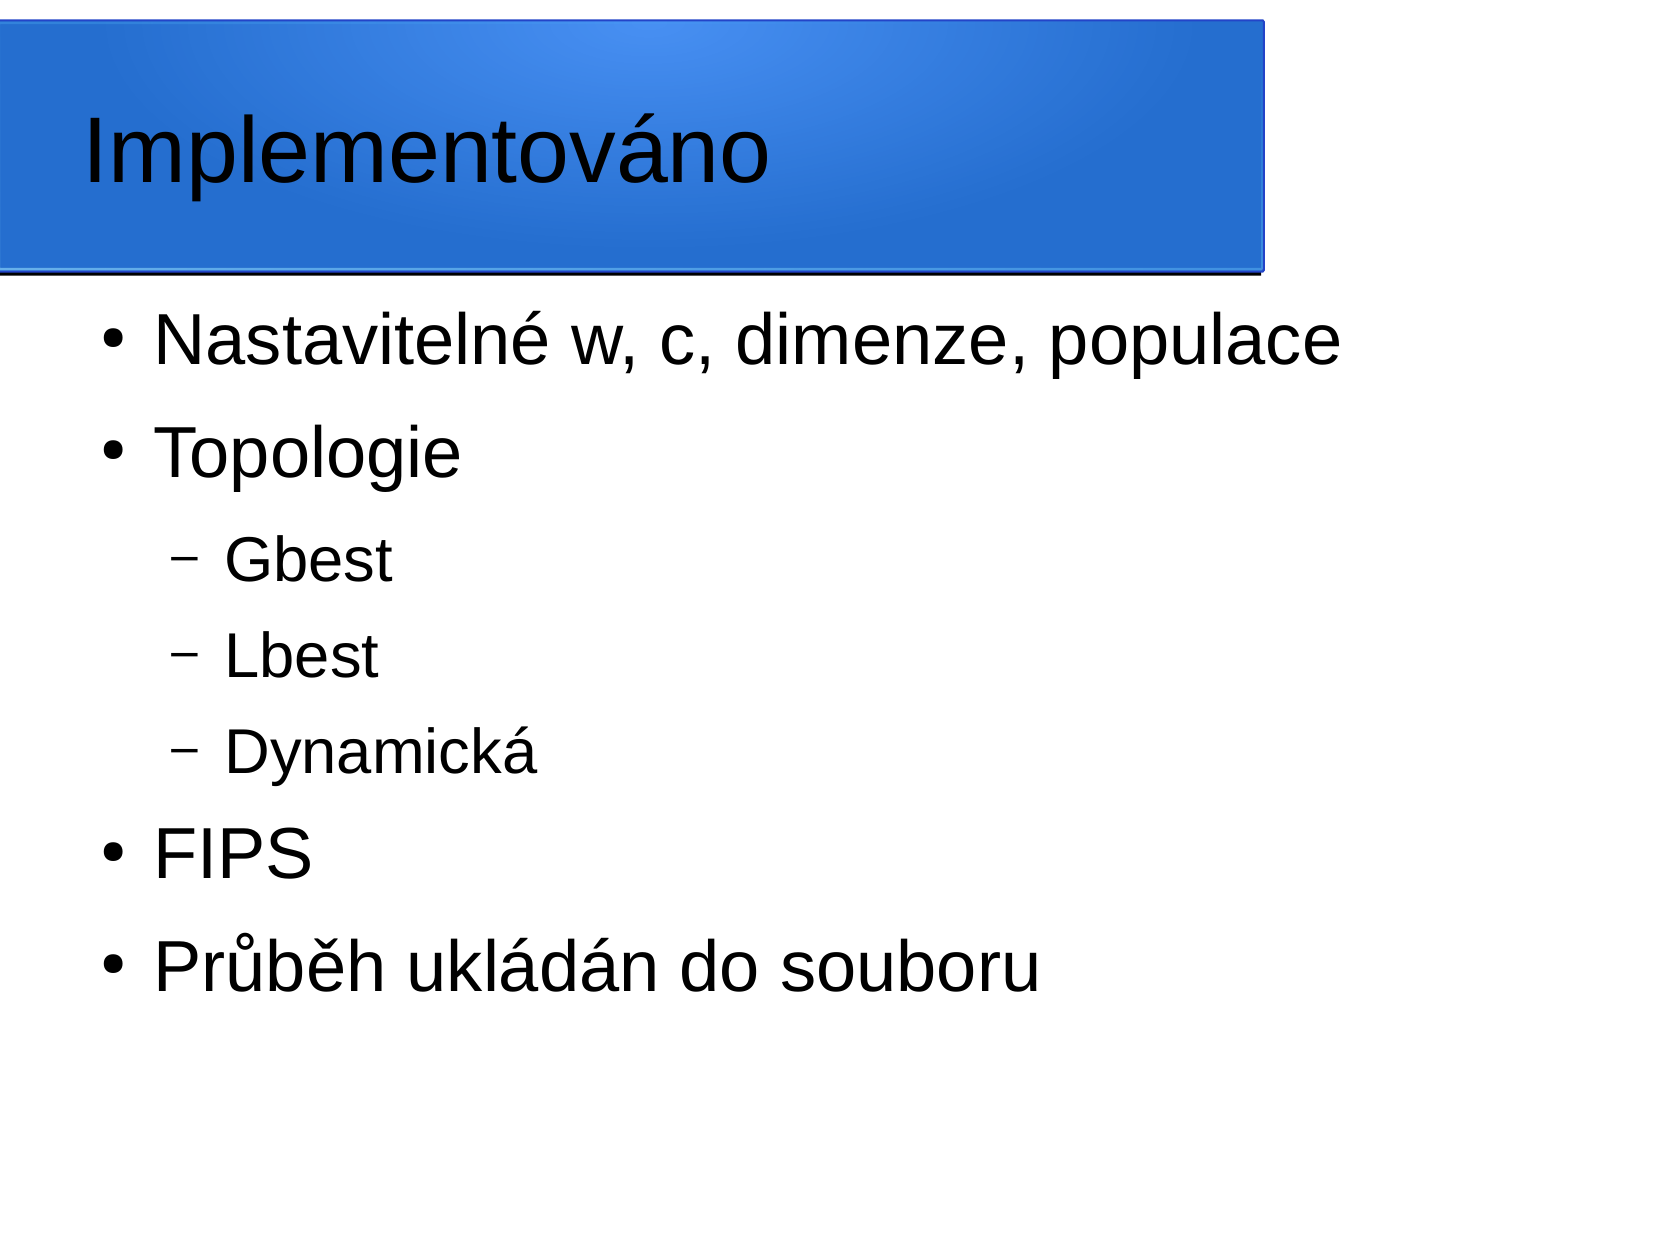

# Implementováno
Nastavitelné w, c, dimenze, populace
Topologie
Gbest
Lbest
Dynamická
FIPS
Průběh ukládán do souboru